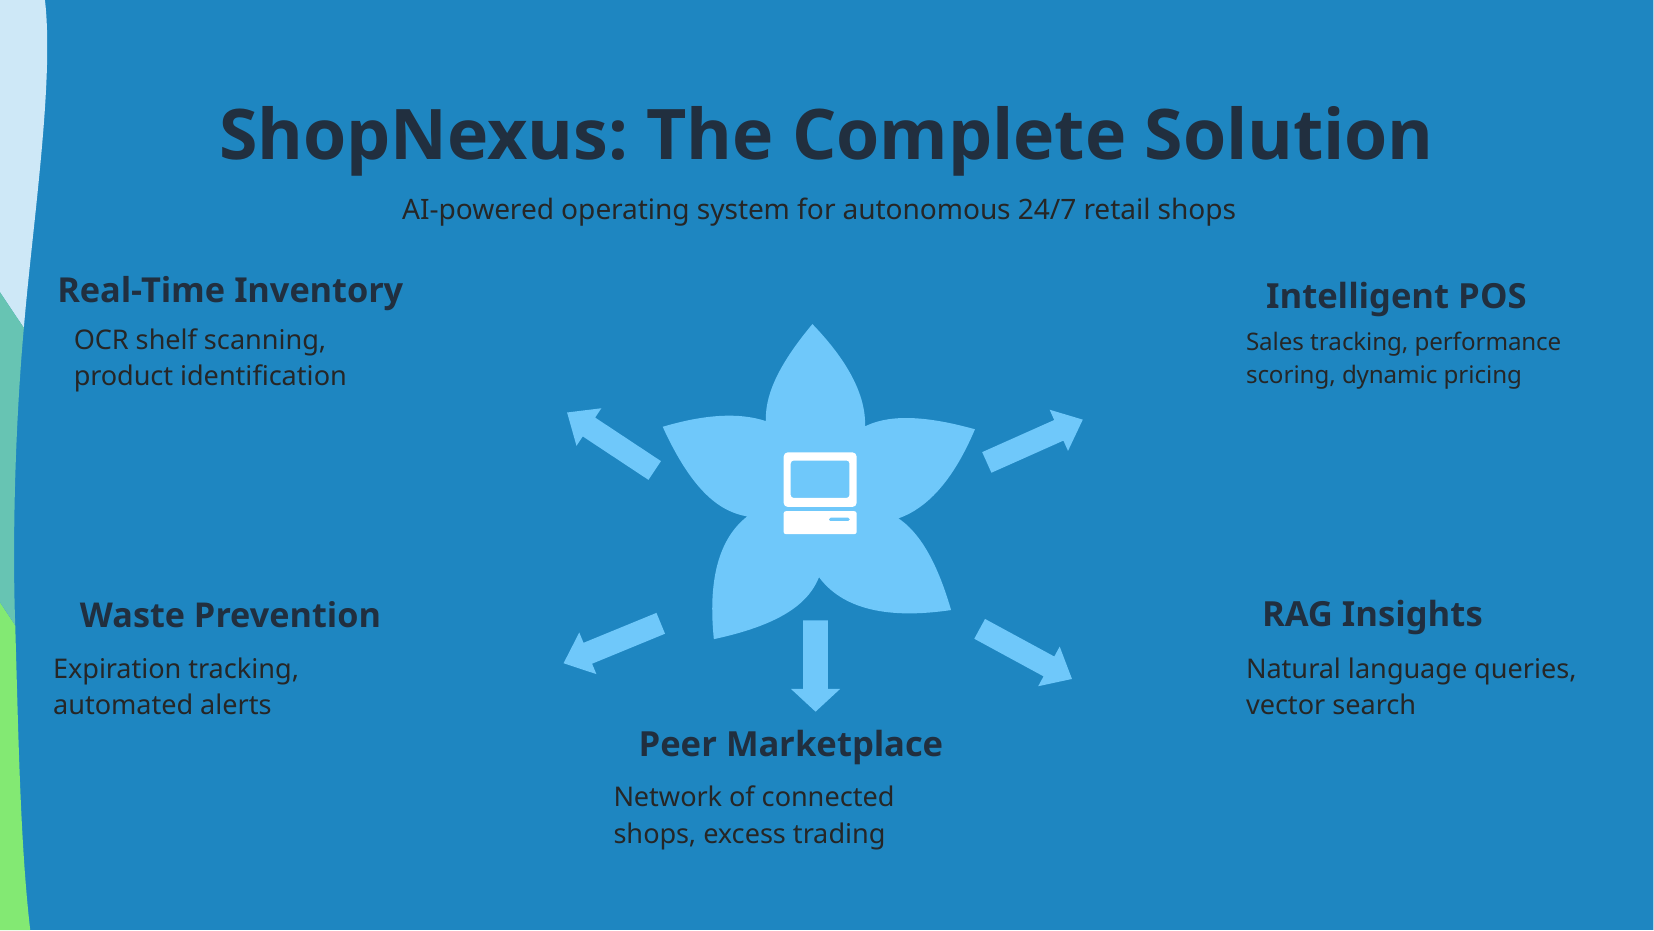

ShopNexus: The Complete Solution
AI-powered operating system for autonomous 24/7 retail shops
# Real-Time Inventory
Intelligent POS
OCR shelf scanning, product identification
Sales tracking, performance scoring, dynamic pricing
RAG Insights
Waste Prevention
Expiration tracking, automated alerts
Natural language queries, vector search
Peer Marketplace
Network of connected shops, excess trading